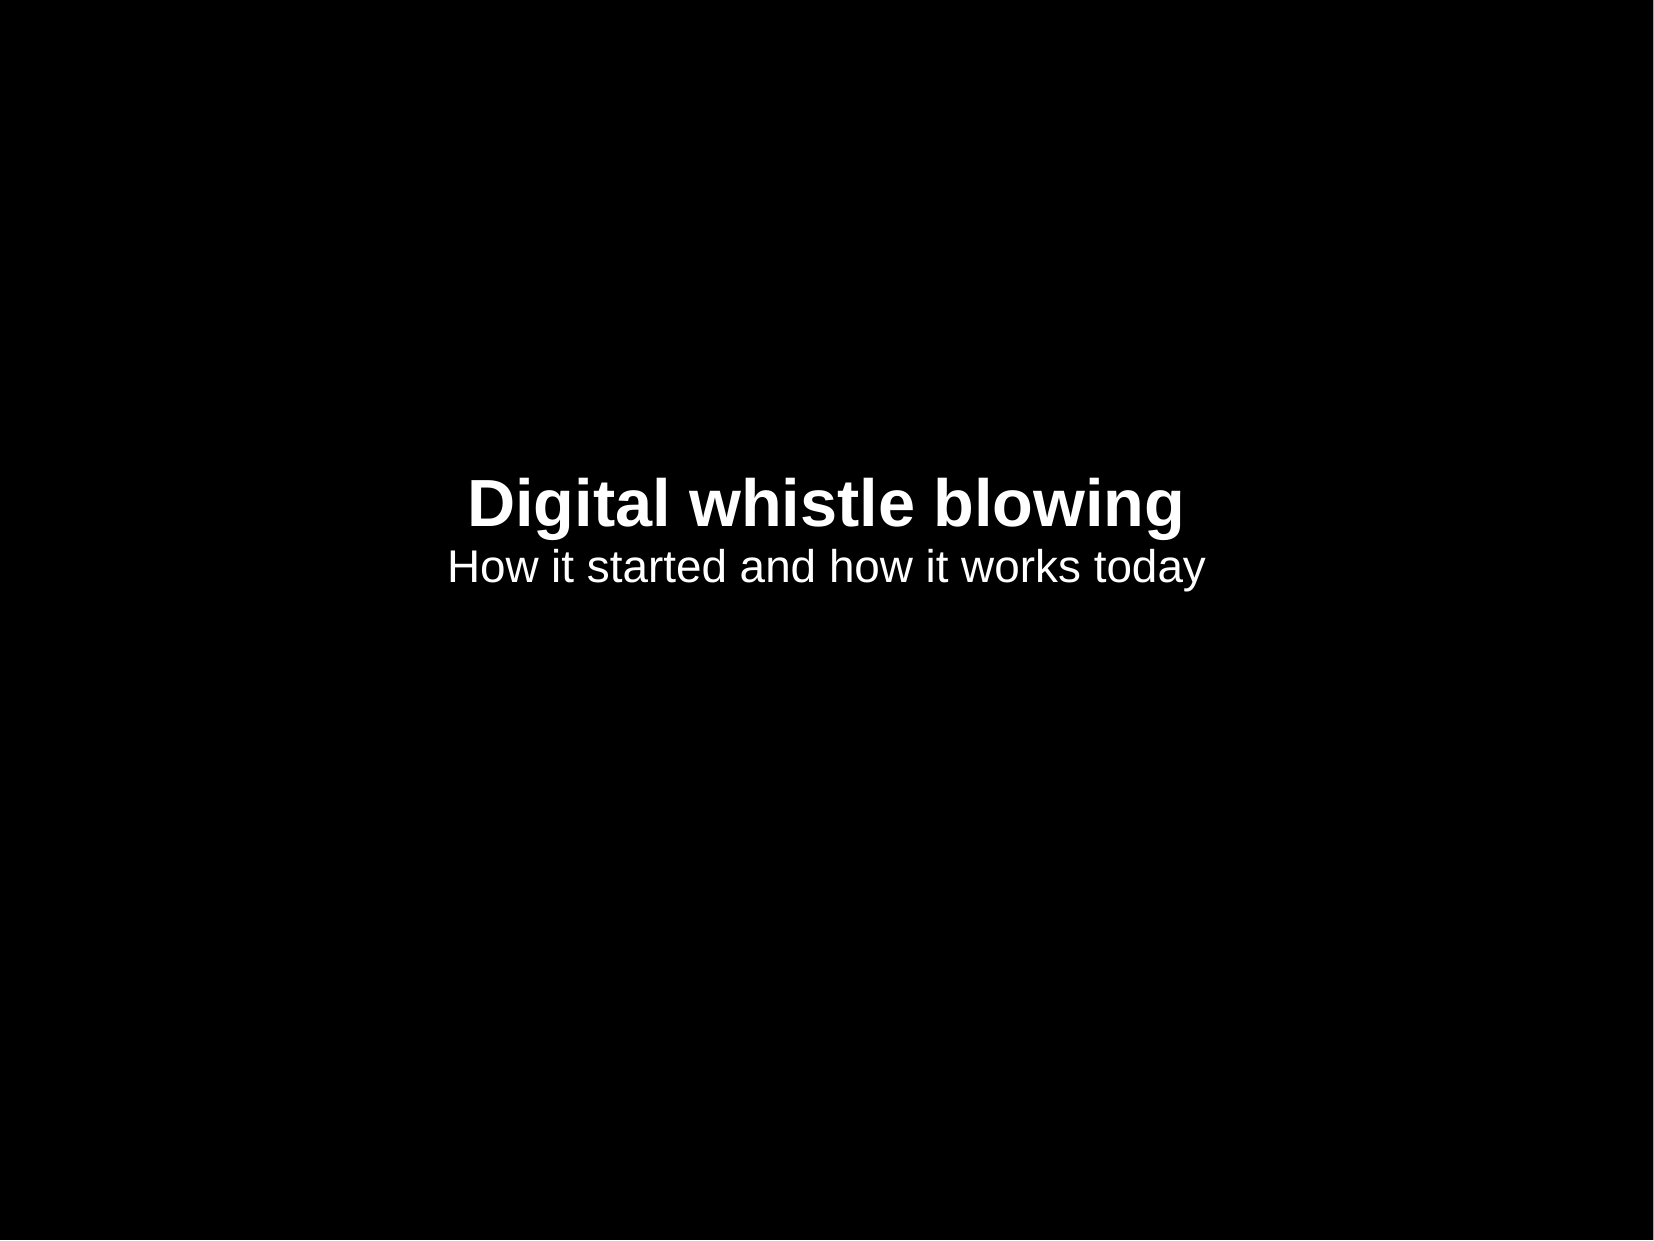

# Digital whistle blowing How it started and how it works today